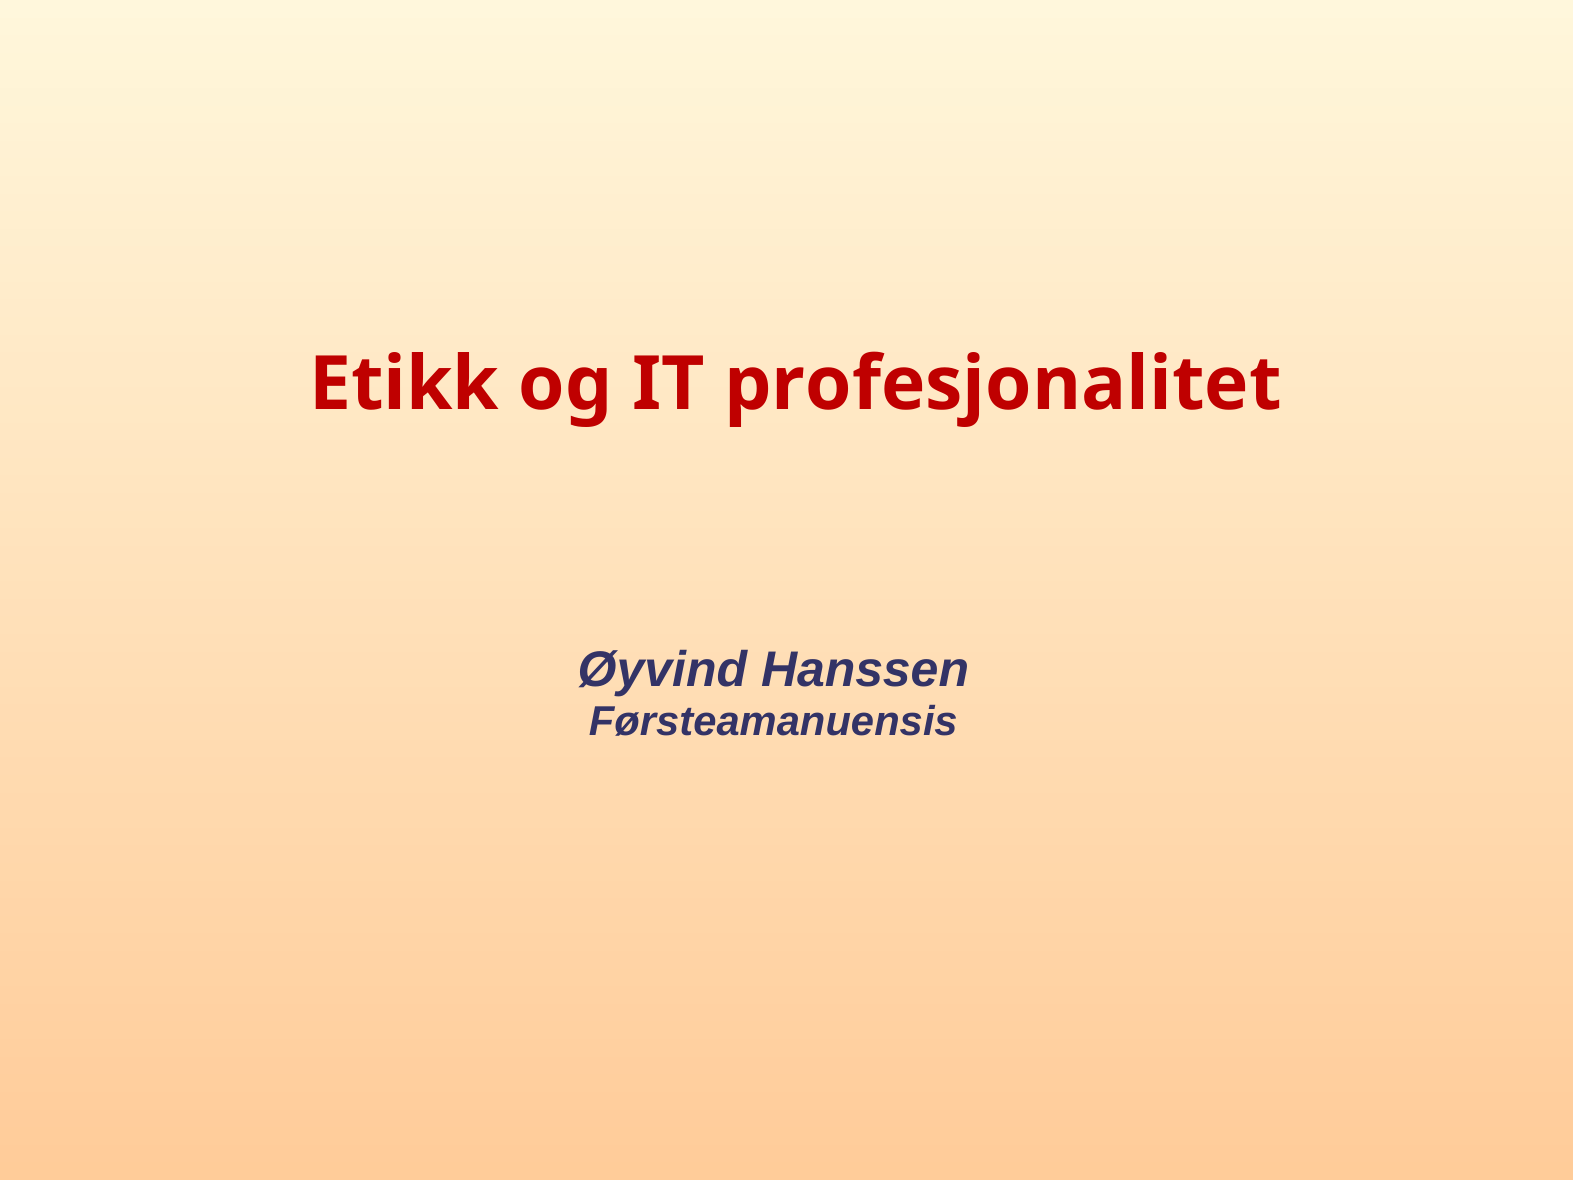

# Etikk og IT profesjonalitet
Øyvind Hanssen
Førsteamanuensis